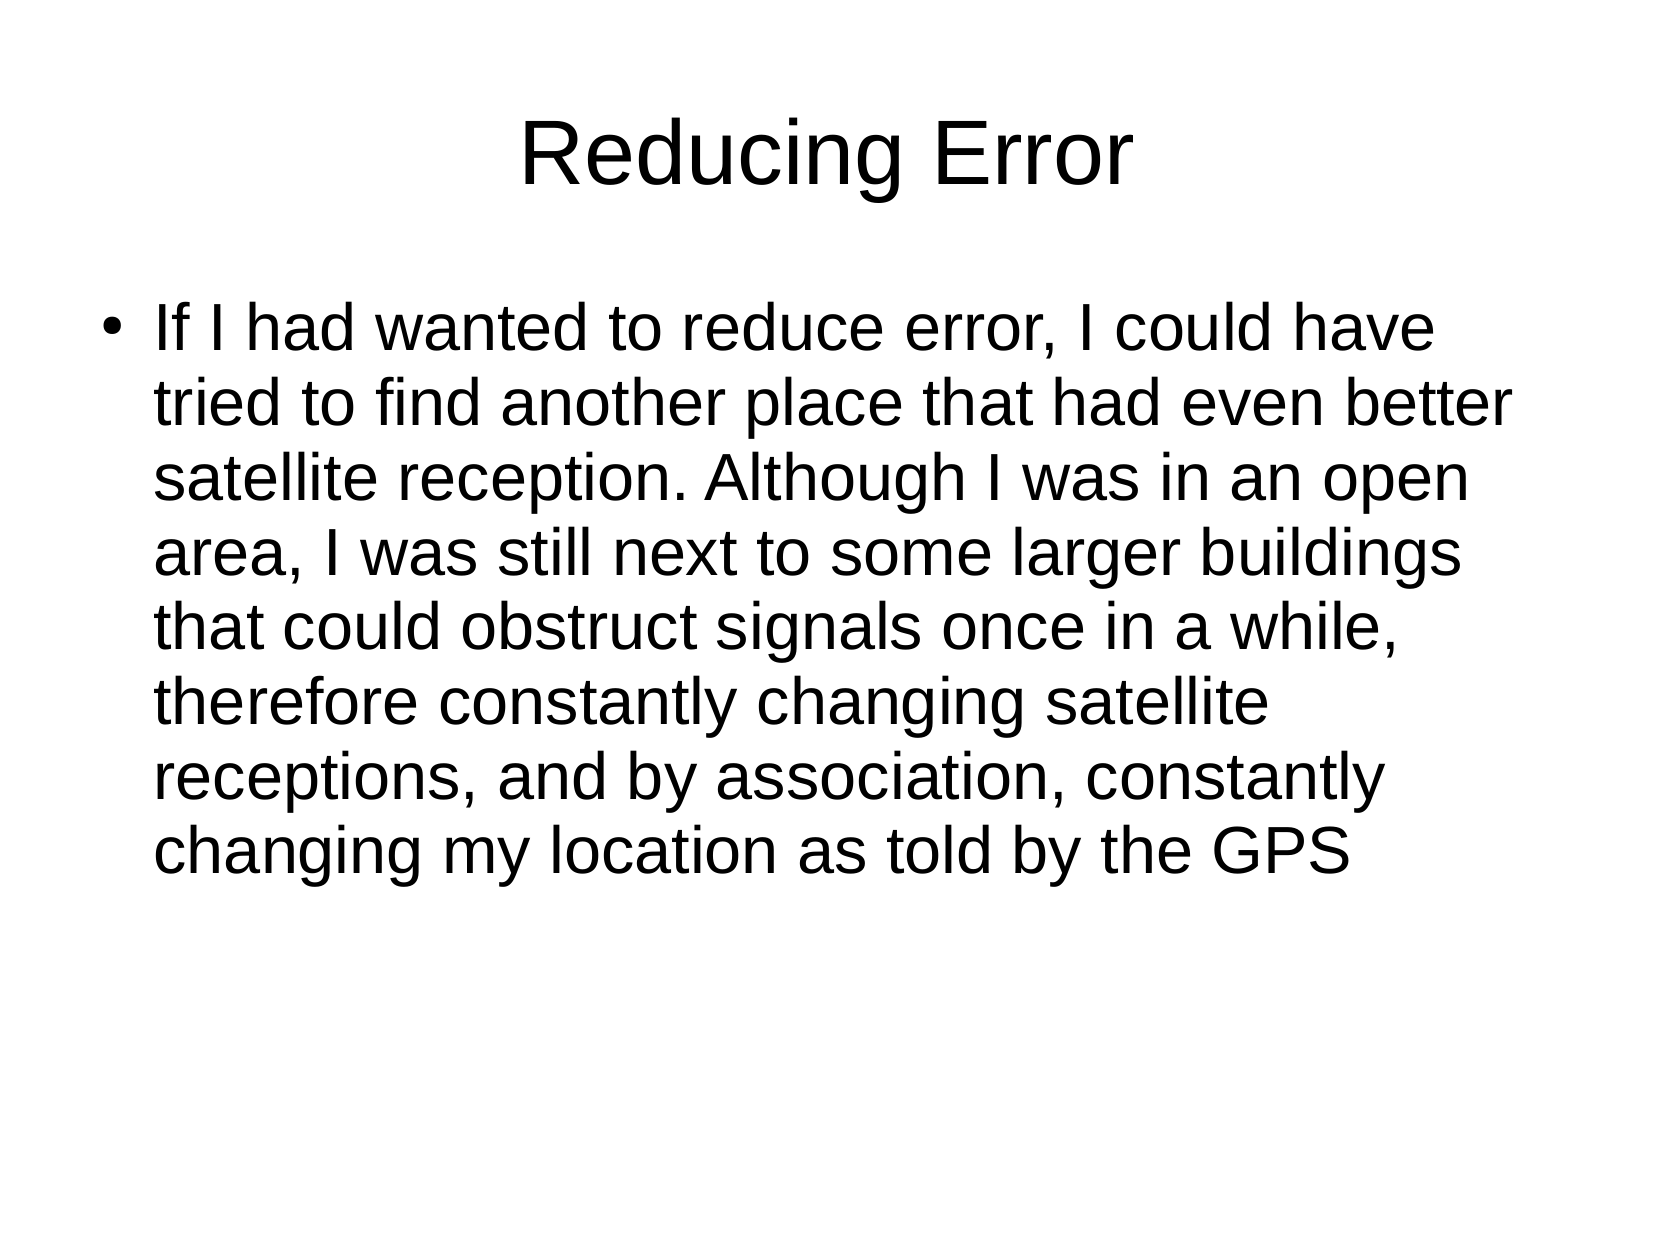

# Reducing Error
If I had wanted to reduce error, I could have tried to find another place that had even better satellite reception. Although I was in an open area, I was still next to some larger buildings that could obstruct signals once in a while, therefore constantly changing satellite receptions, and by association, constantly changing my location as told by the GPS